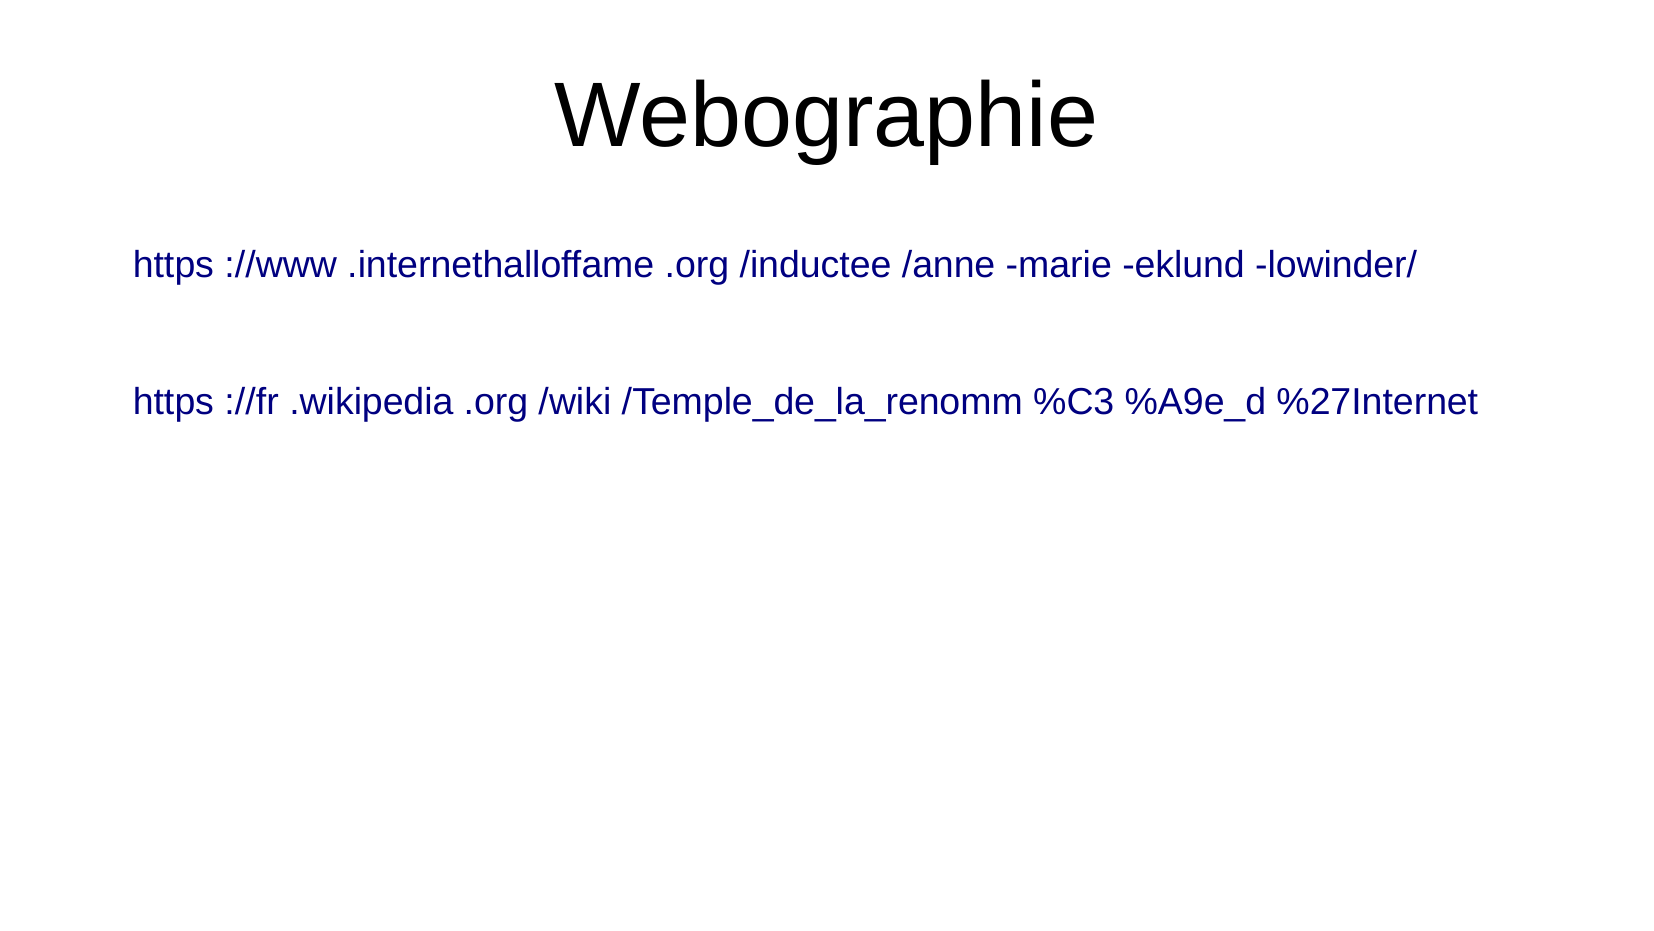

# Webographie
https ://www .internethalloffame .org /inductee /anne -marie -eklund -lowinder/
https ://fr .wikipedia .org /wiki /Temple_de_la_renomm %C3 %A9e_d %27Internet